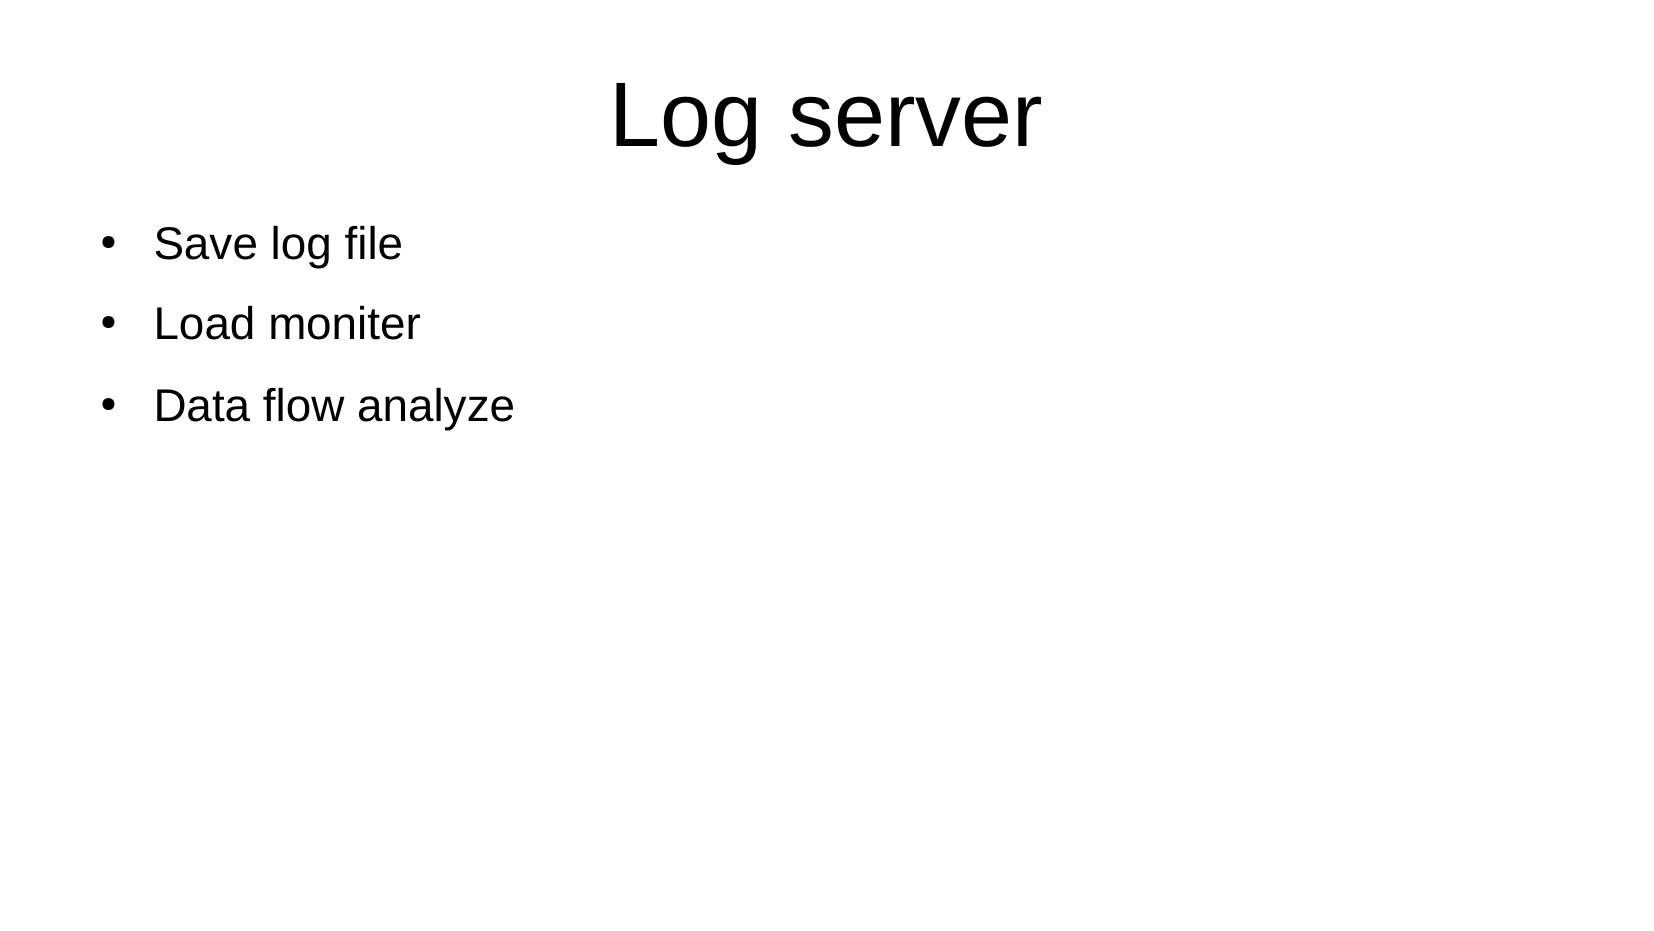

# Log server
Save log file
Load moniter
Data flow analyze